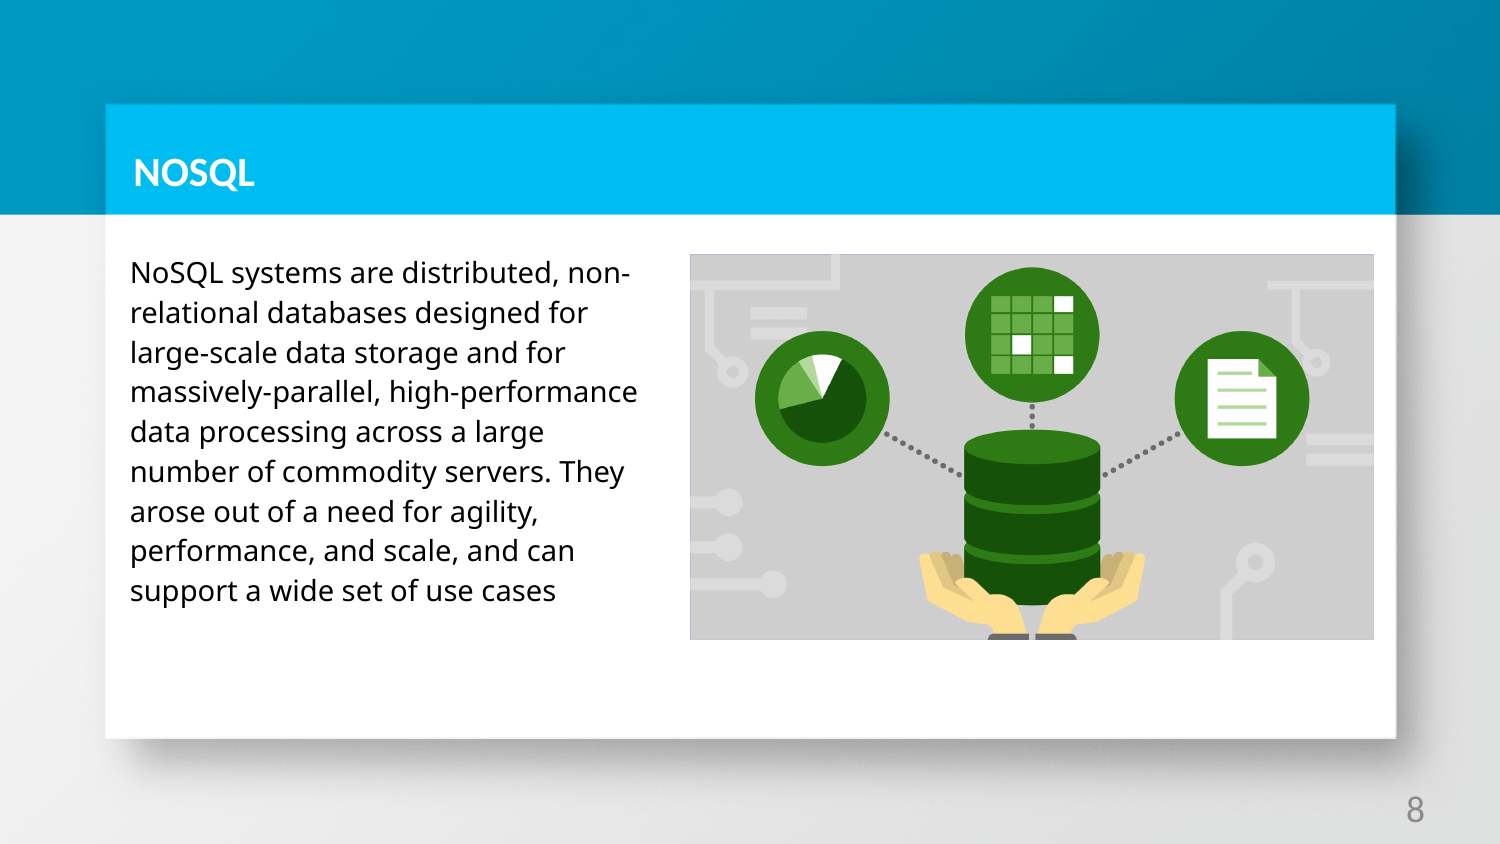

# NOSQL
NoSQL systems are distributed, non-relational databases designed for large-scale data storage and for massively-parallel, high-performance data processing across a large number of commodity servers. They arose out of a need for agility, performance, and scale, and can support a wide set of use cases
Naveed Rana
8